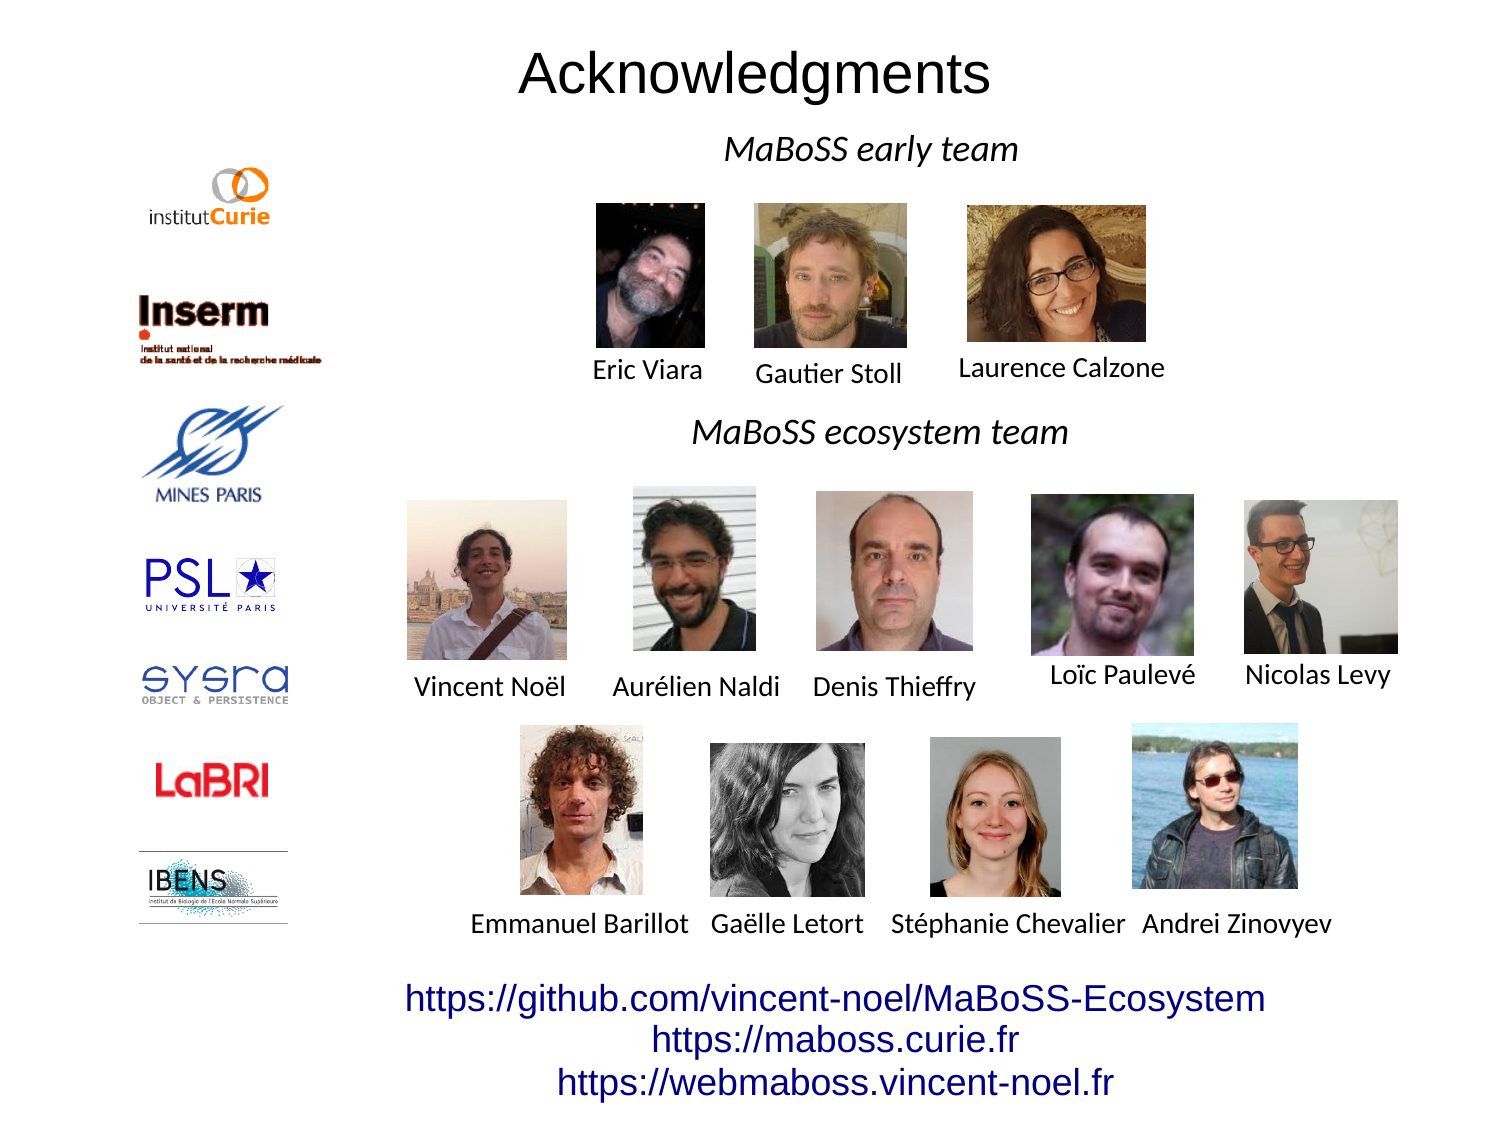

# Acknowledgments
MaBoSS early team
Laurence Calzone
Eric Viara
Gautier Stoll
MaBoSS ecosystem team
Loïc Paulevé
Nicolas Levy
Vincent Noël
Aurélien Naldi
Denis Thieffry
Emmanuel Barillot
Gaëlle Letort
Stéphanie Chevalier
Andrei Zinovyev
https://github.com/vincent-noel/MaBoSS-Ecosystem
https://maboss.curie.fr
https://webmaboss.vincent-noel.fr